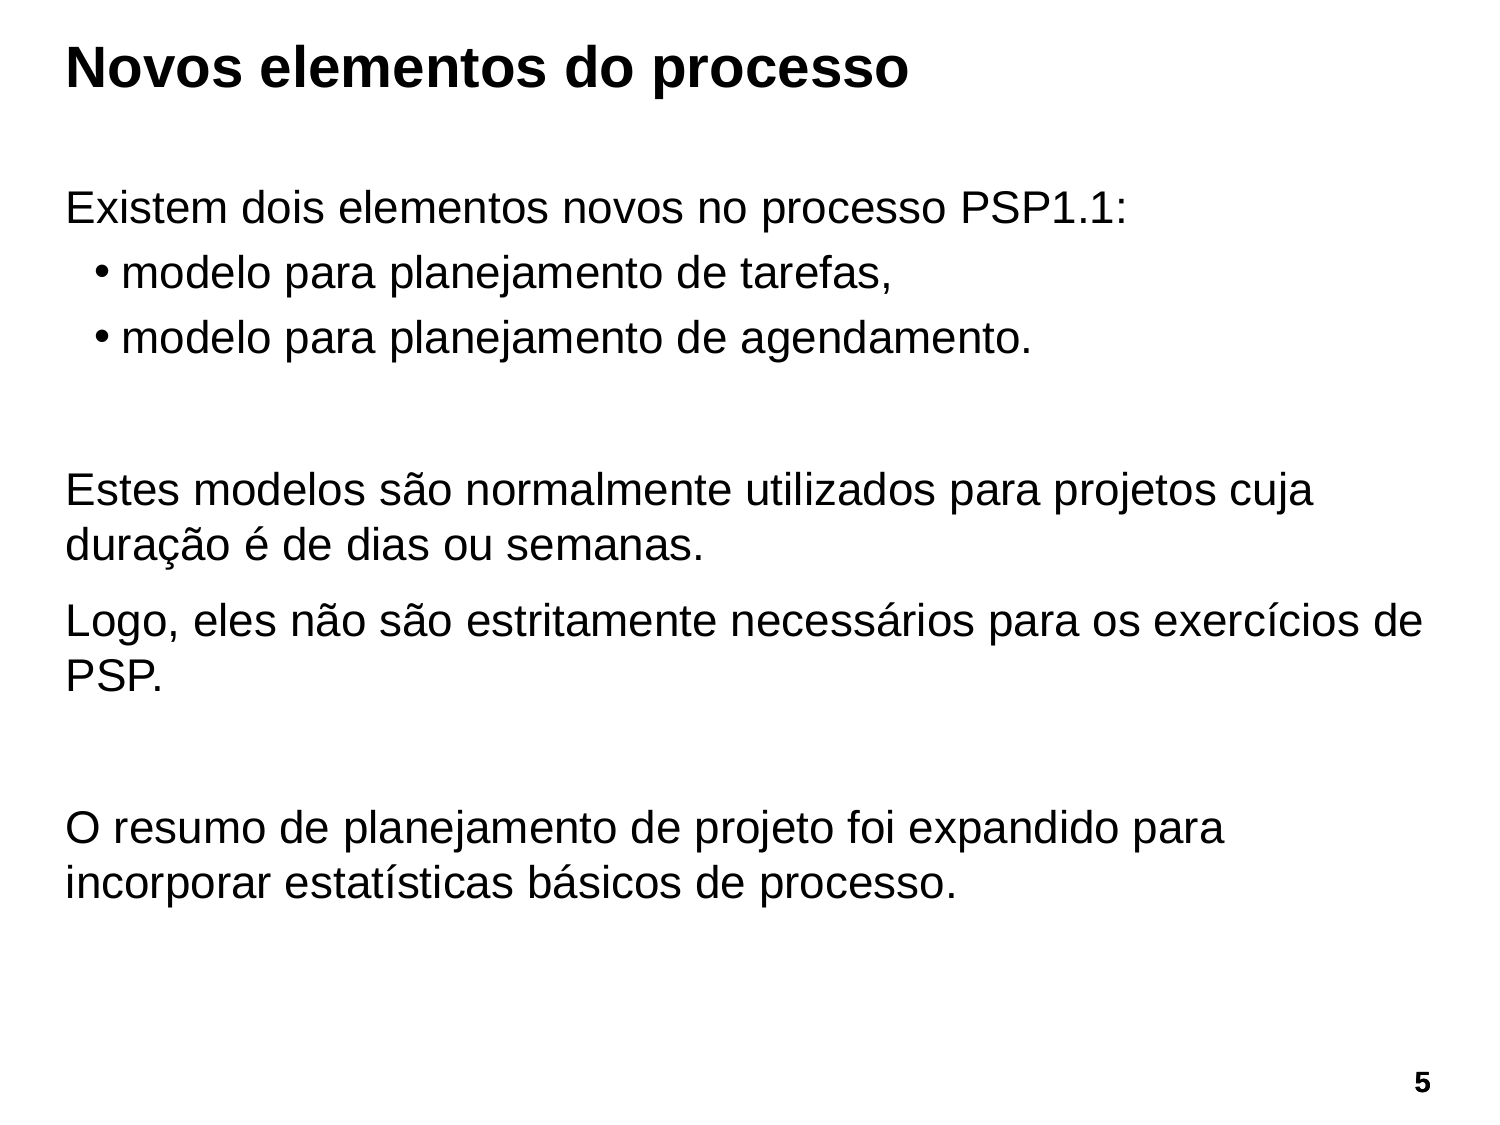

# Novos elementos do processo
Existem dois elementos novos no processo PSP1.1:
modelo para planejamento de tarefas,
modelo para planejamento de agendamento.
Estes modelos são normalmente utilizados para projetos cuja duração é de dias ou semanas.
Logo, eles não são estritamente necessários para os exercícios de PSP.
O resumo de planejamento de projeto foi expandido para incorporar estatísticas básicos de processo.